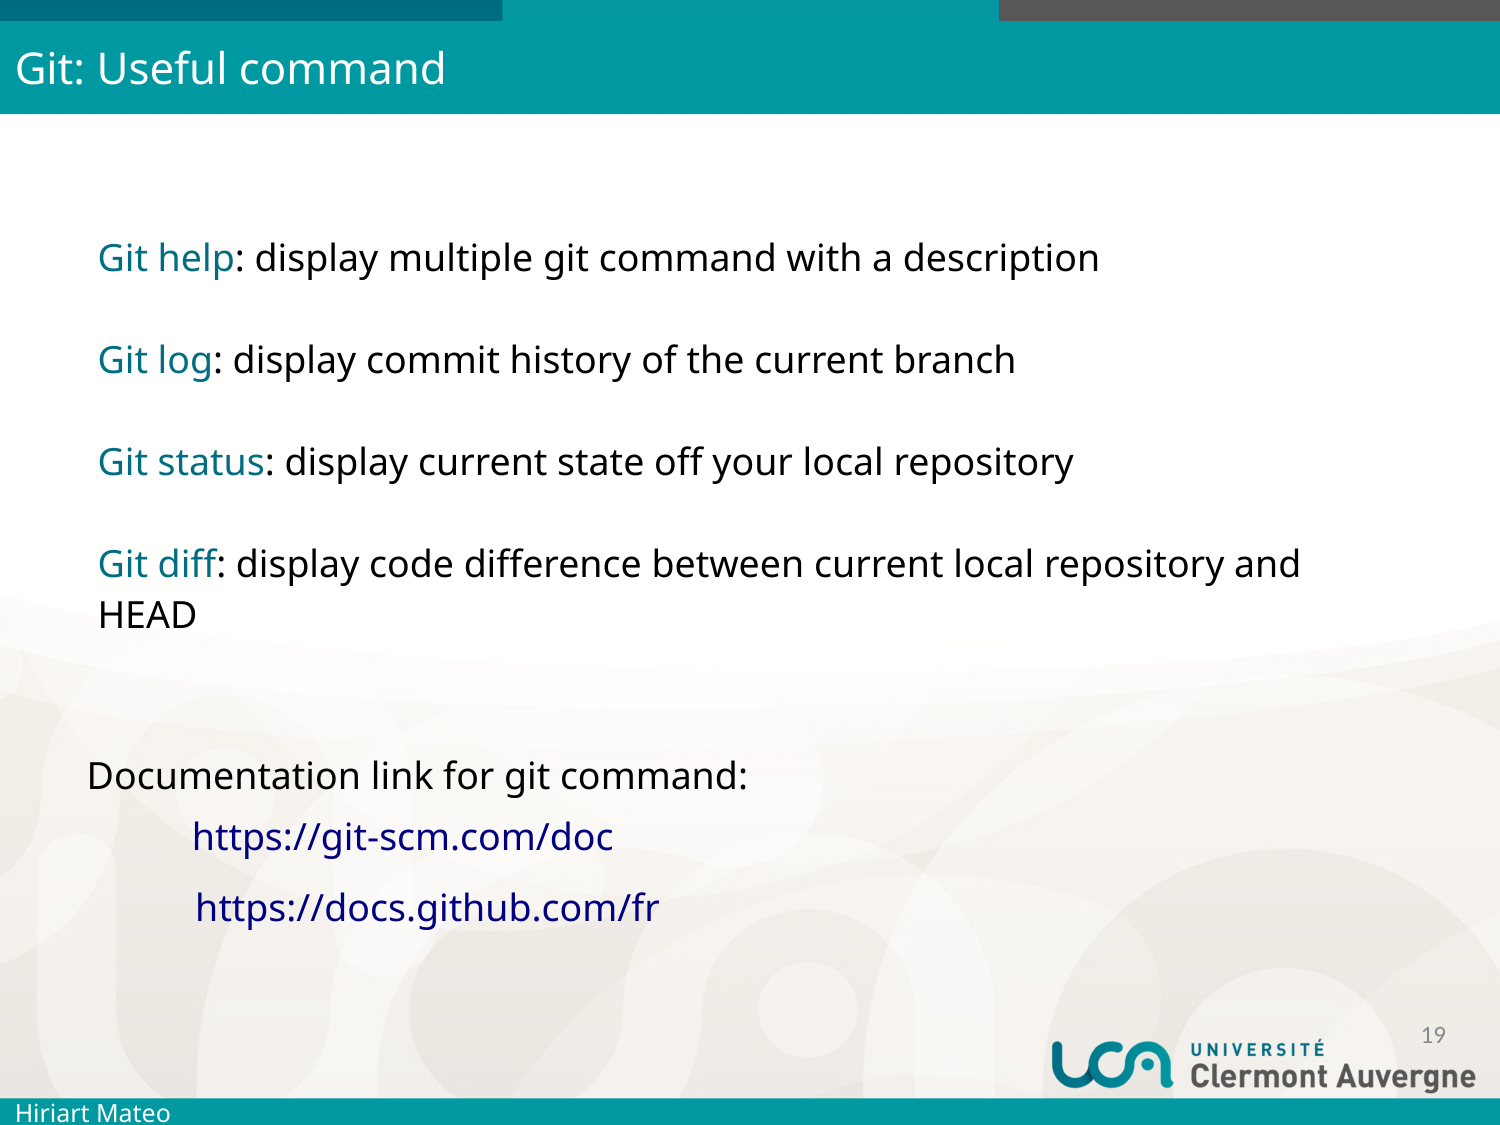

Git: Useful command
Git help: display multiple git command with a description
Git log: display commit history of the current branch
Git status: display current state off your local repository
Git diff: display code difference between current local repository and HEAD
Documentation link for git command:
https://git-scm.com/doc
https://docs.github.com/fr
19
Hiriart Mateo